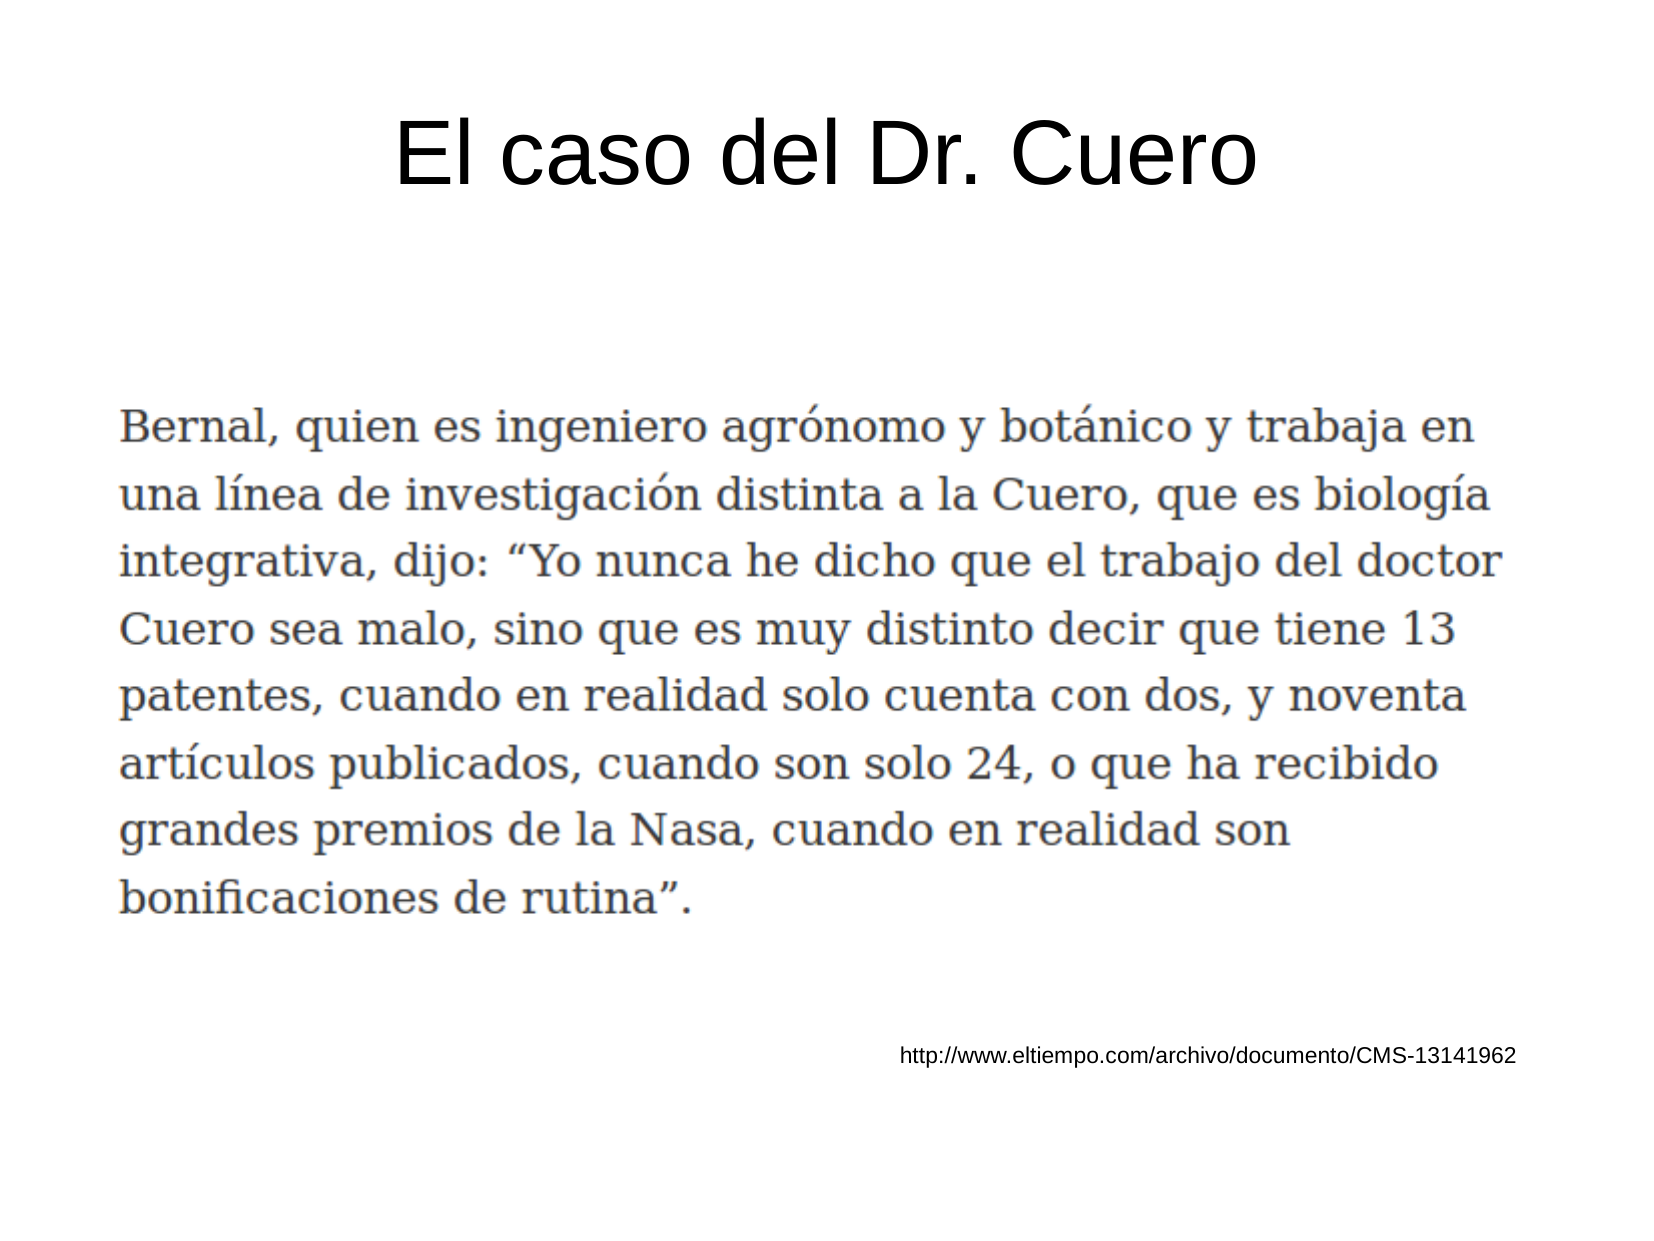

# El caso del Dr. Cuero
http://www.eltiempo.com/archivo/documento/CMS-13141962